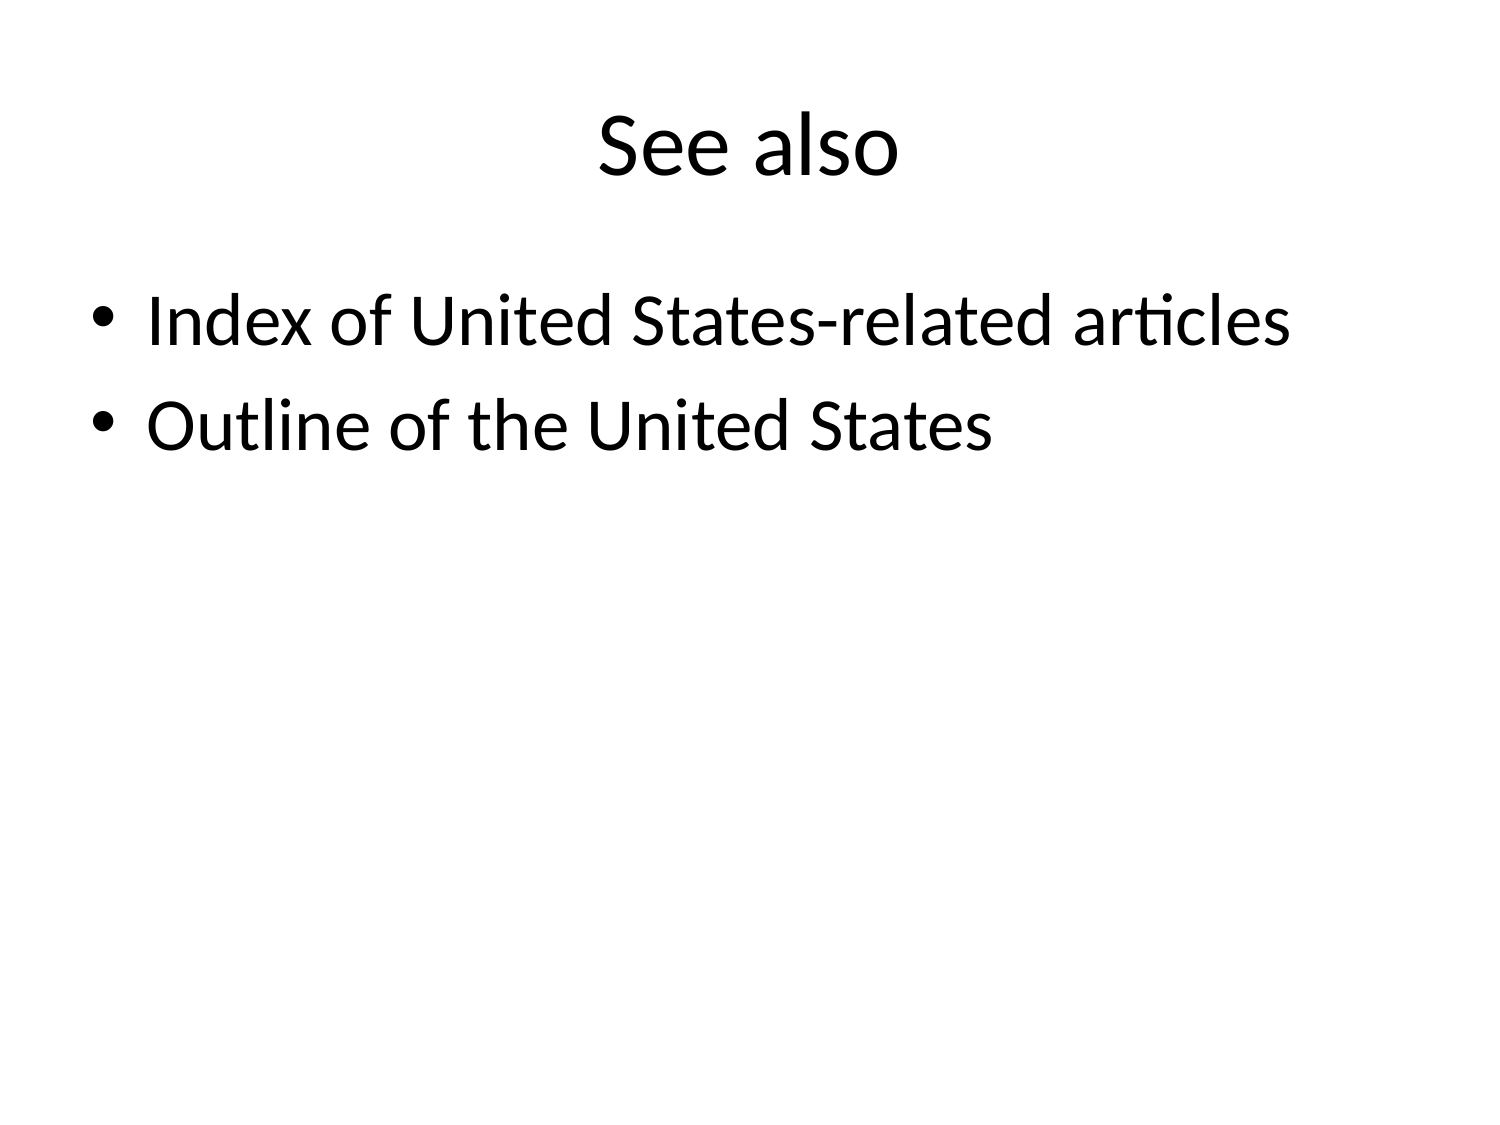

# See also
Index of United States-related articles
Outline of the United States